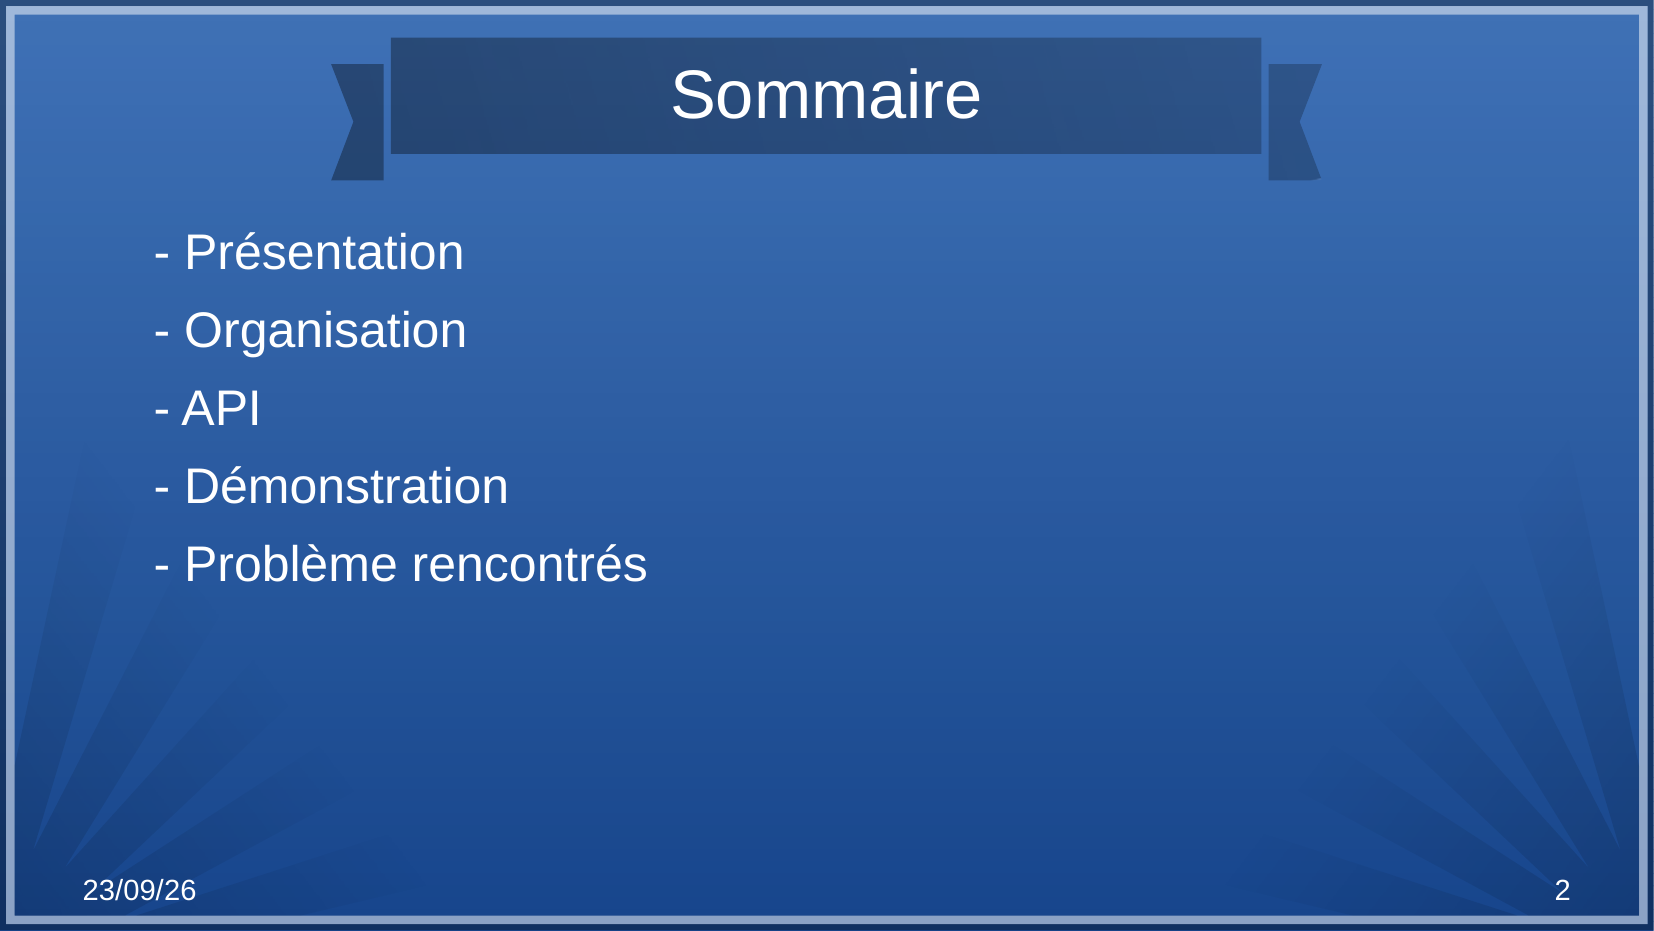

# Sommaire
- Présentation
- Organisation
- API
- Démonstration
- Problème rencontrés
2